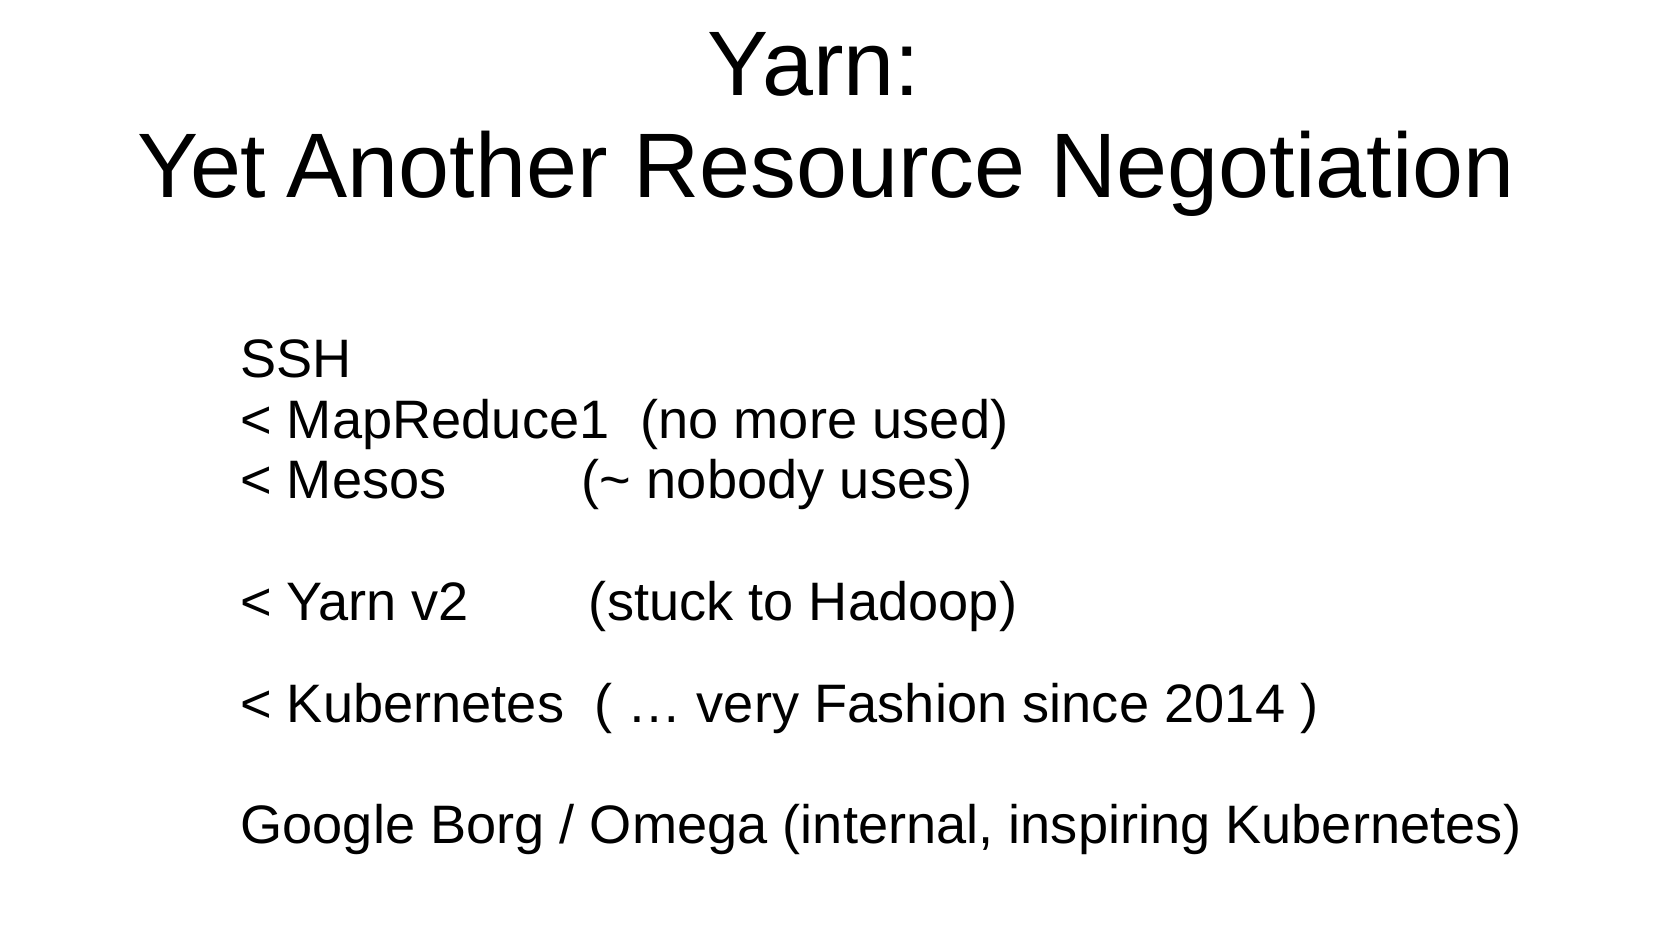

# Yarn: Yet Another Resource Negotiation
SSH
< MapReduce1 (no more used)
< Mesos (~ nobody uses)
< Yarn v2 (stuck to Hadoop)
< Kubernetes ( … very Fashion since 2014 )
Google Borg / Omega (internal, inspiring Kubernetes)